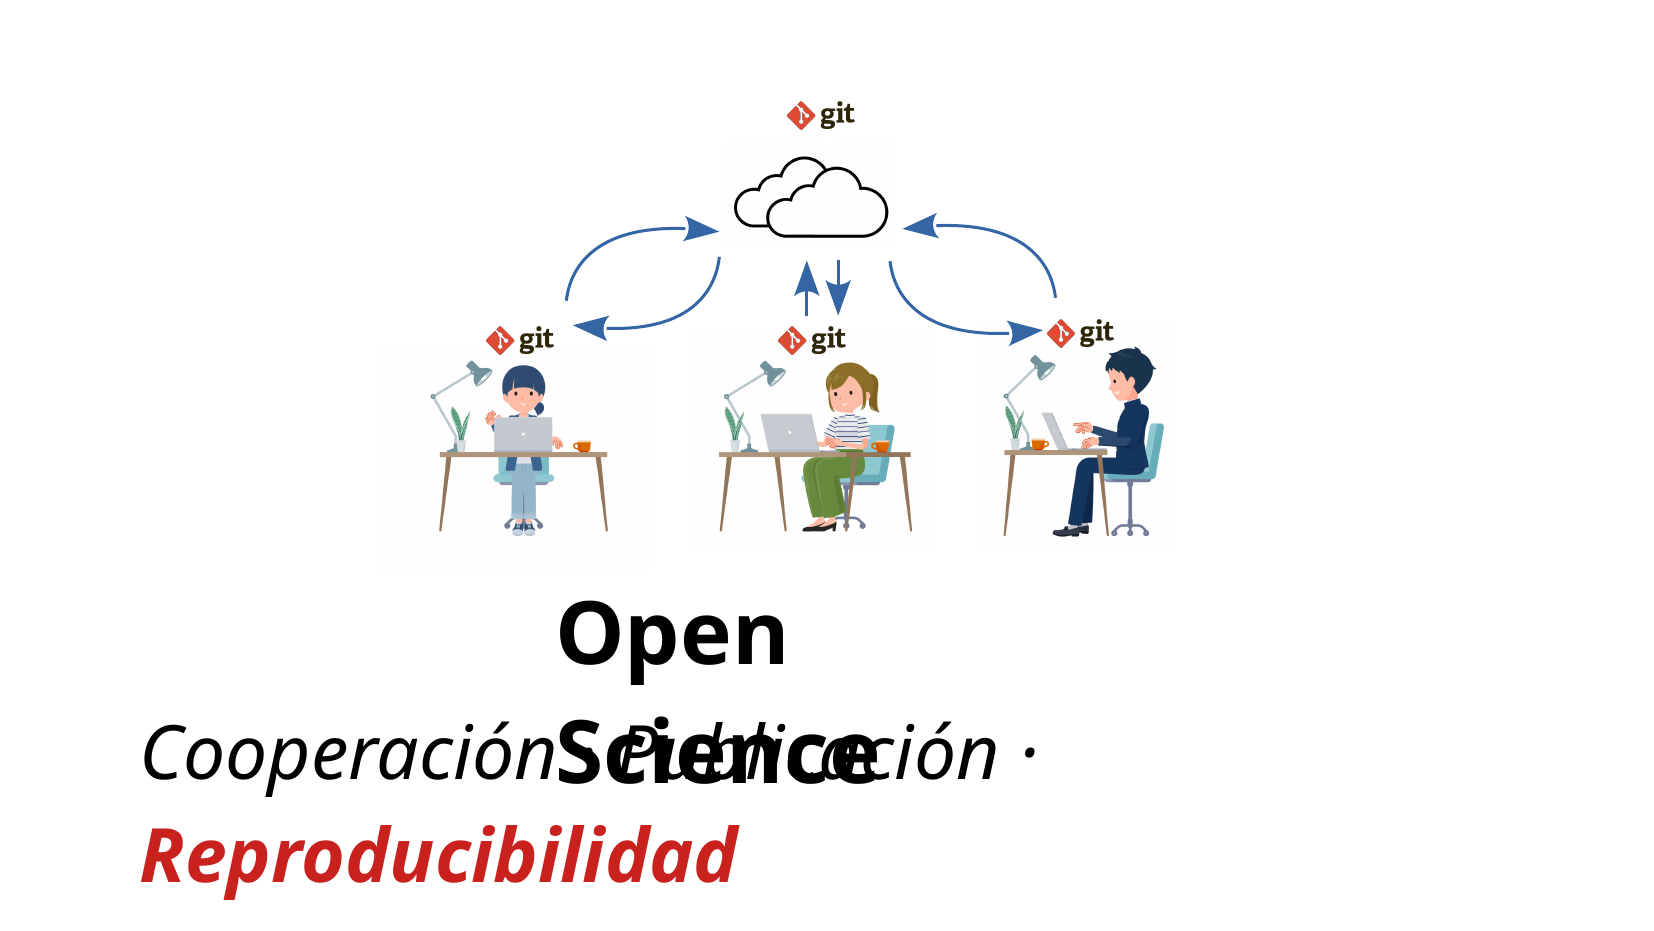

Open Science
Cooperación · Publicación · Reproducibilidad